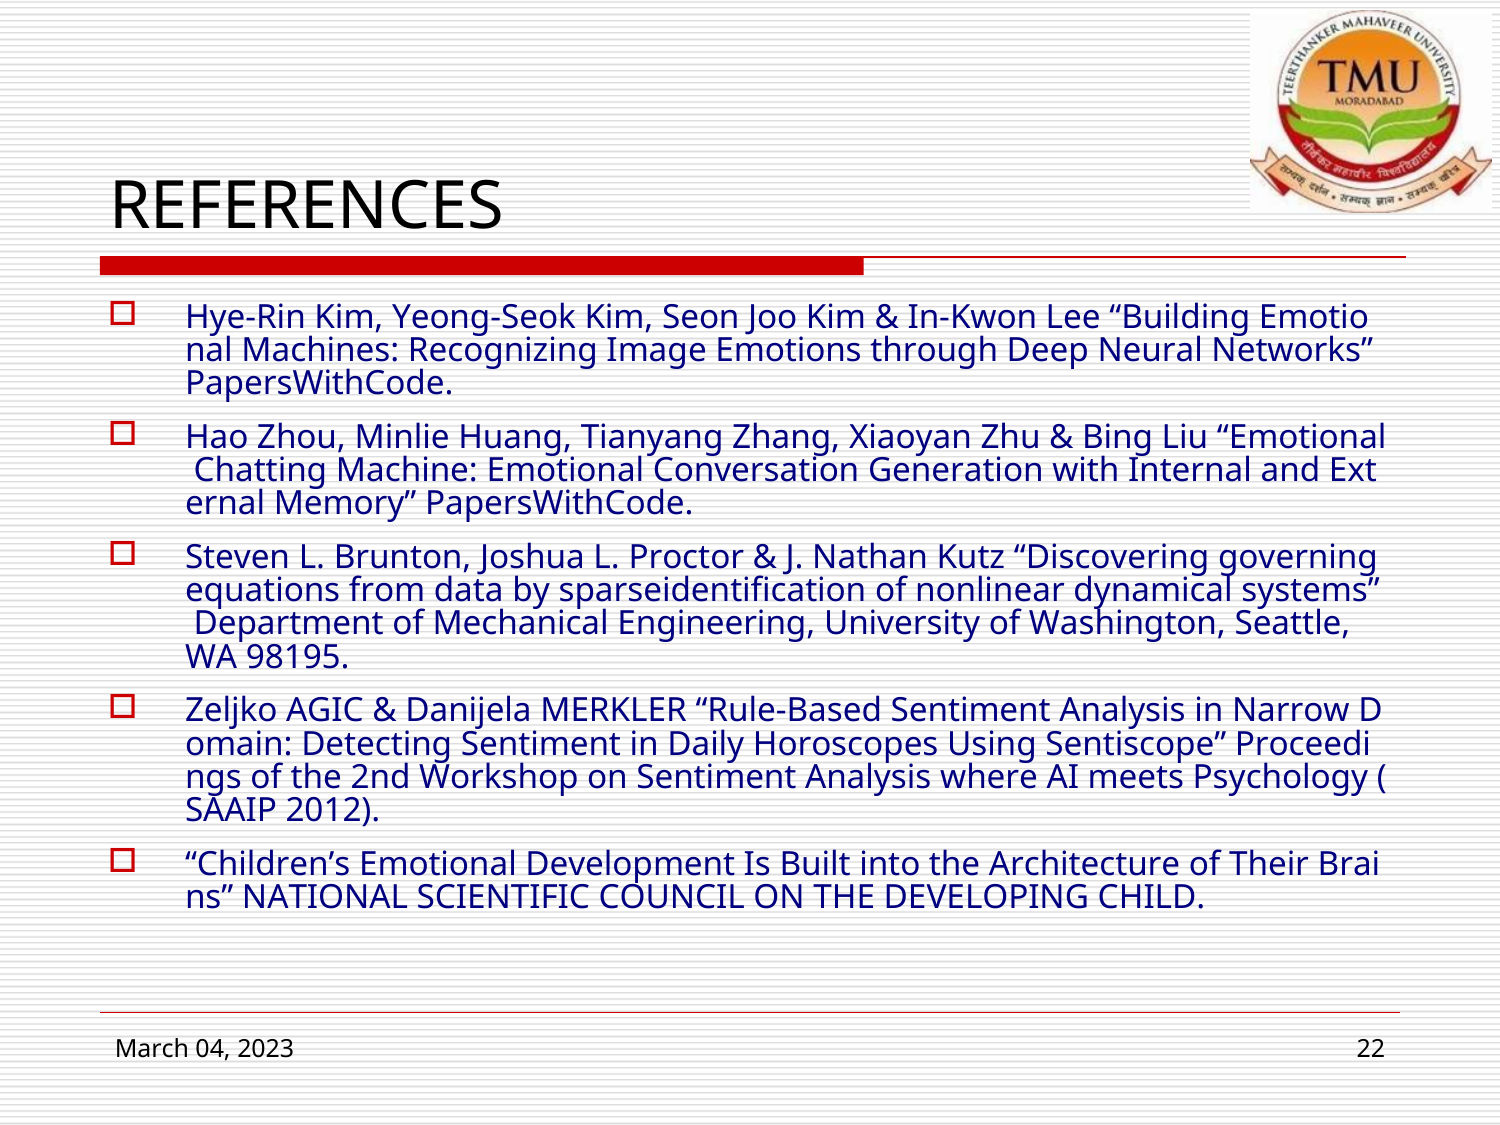

# REFERENCES
Hye-Rin Kim, Yeong-Seok Kim, Seon Joo Kim & In-Kwon Lee “Building Emotional Machines: Recognizing Image Emotions through Deep Neural Networks” PapersWithCode.
Hao Zhou, Minlie Huang, Tianyang Zhang, Xiaoyan Zhu & Bing Liu “Emotional Chatting Machine: Emotional Conversation Generation with Internal and External Memory” PapersWithCode.
Steven L. Brunton, Joshua L. Proctor & J. Nathan Kutz “Discovering governing equations from data by sparseidentification of nonlinear dynamical systems” Department of Mechanical Engineering, University of Washington, Seattle, WA 98195.
Zeljko AGIC & Danijela MERKLER “Rule-Based Sentiment Analysis in Narrow Domain: Detecting Sentiment in Daily Horoscopes Using Sentiscope” Proceedings of the 2nd Workshop on Sentiment Analysis where AI meets Psychology (SAAIP 2012).
“Children’s Emotional Development Is Built into the Architecture of Their Brains” NATIONAL SCIENTIFIC COUNCIL ON THE DEVELOPING CHILD.
March 04, 2023